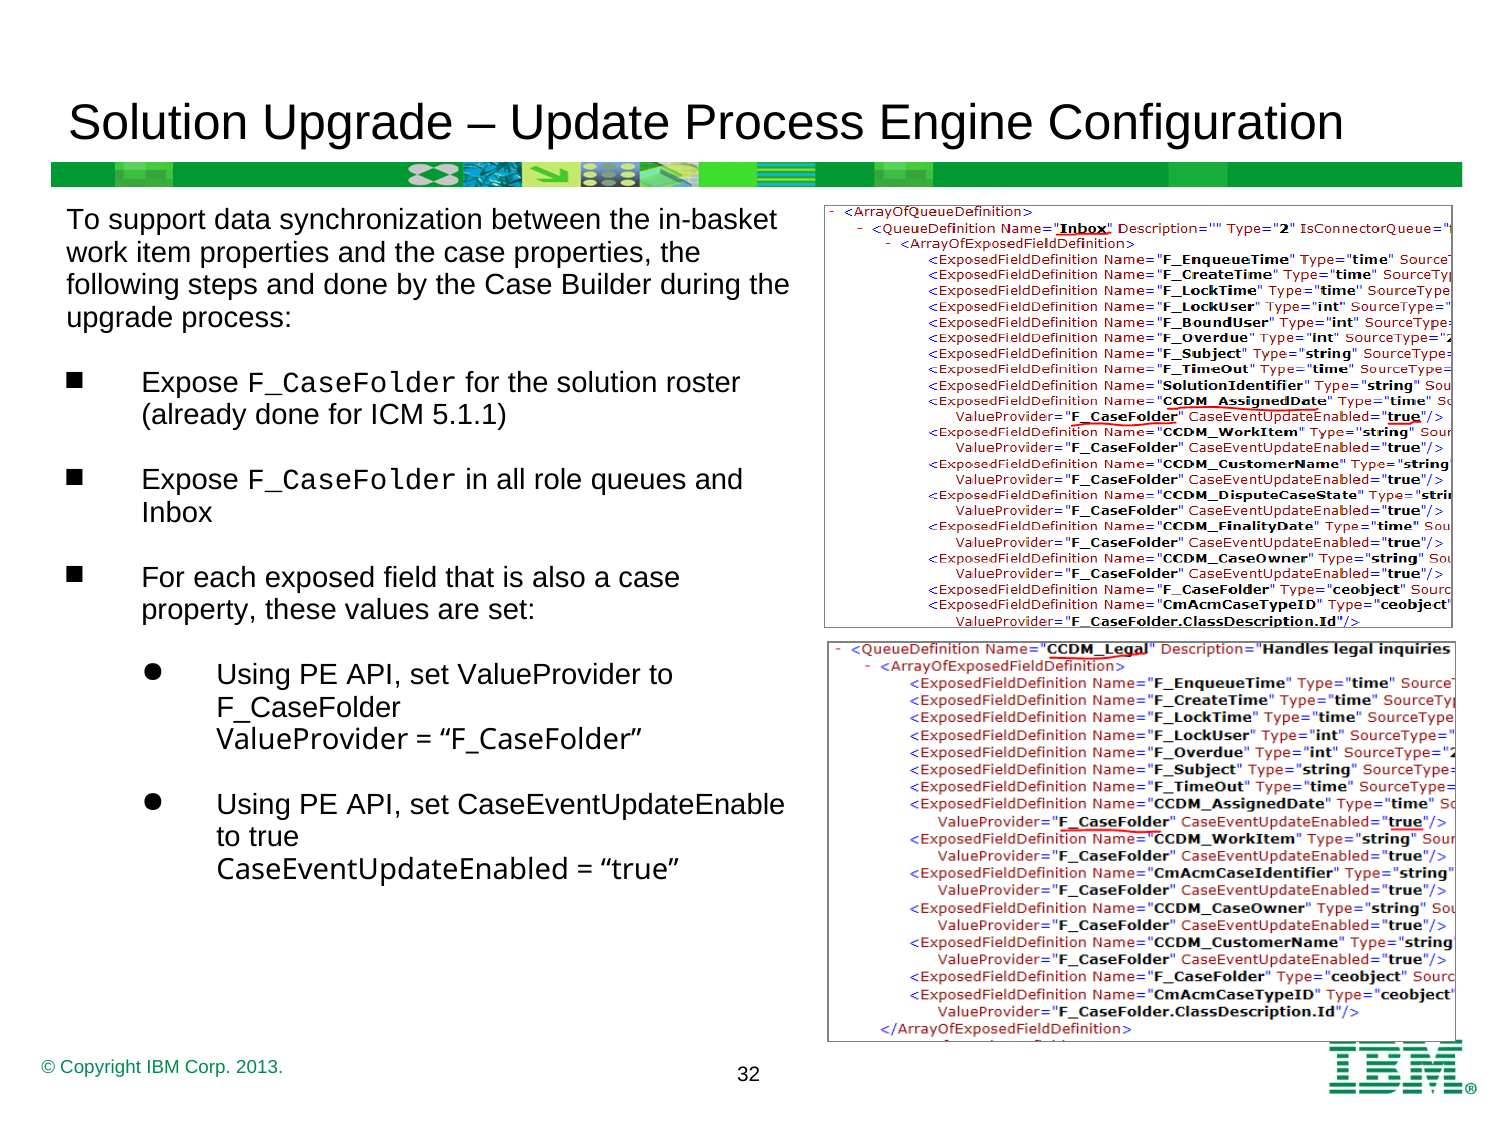

# Solution Upgrade – Update Process Engine Configuration
To support data synchronization between the in-basket work item properties and the case properties, the following steps and done by the Case Builder during the upgrade process:
Expose F_CaseFolder for the solution roster (already done for ICM 5.1.1)
Expose F_CaseFolder in all role queues and Inbox
For each exposed field that is also a case property, these values are set:
Using PE API, set ValueProvider to F_CaseFolder
	ValueProvider = “F_CaseFolder”
Using PE API, set CaseEventUpdateEnable to true
	CaseEventUpdateEnabled = “true”
32